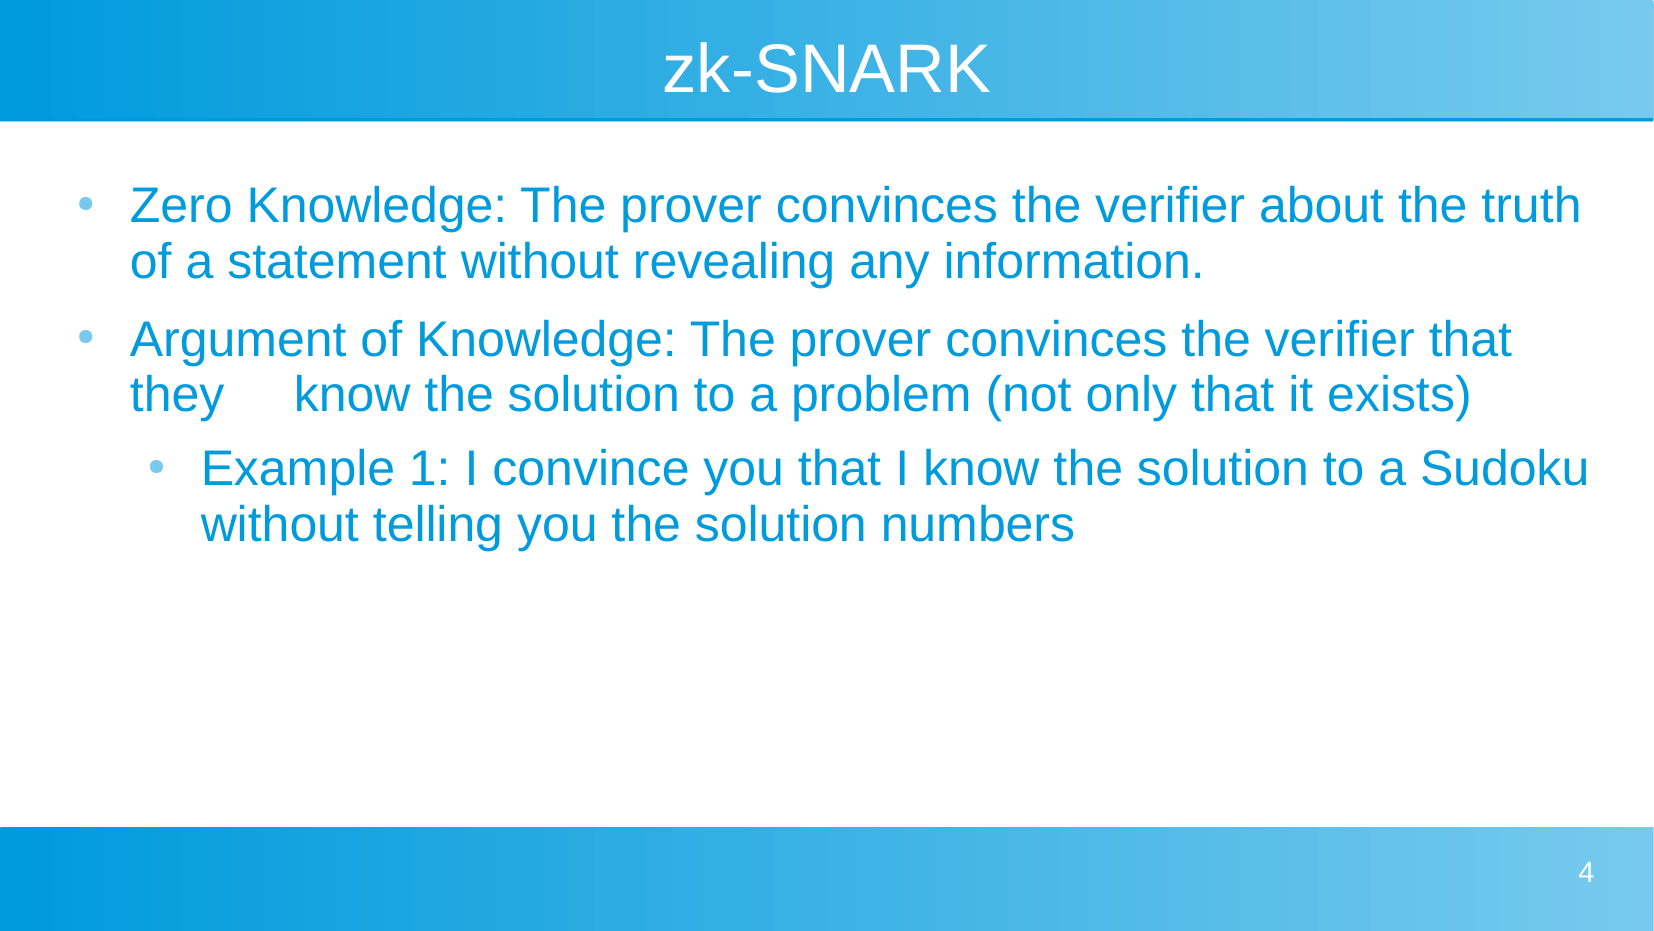

# zk-SNARK
Zero Knowledge: The prover convinces the verifier about the truth of a statement without revealing any information.
Argument of Knowledge: The prover convinces the verifier that they 	 know the solution to a problem (not only that it exists)
Example 1: I convince you that I know the solution to a Sudoku without telling you the solution numbers
4